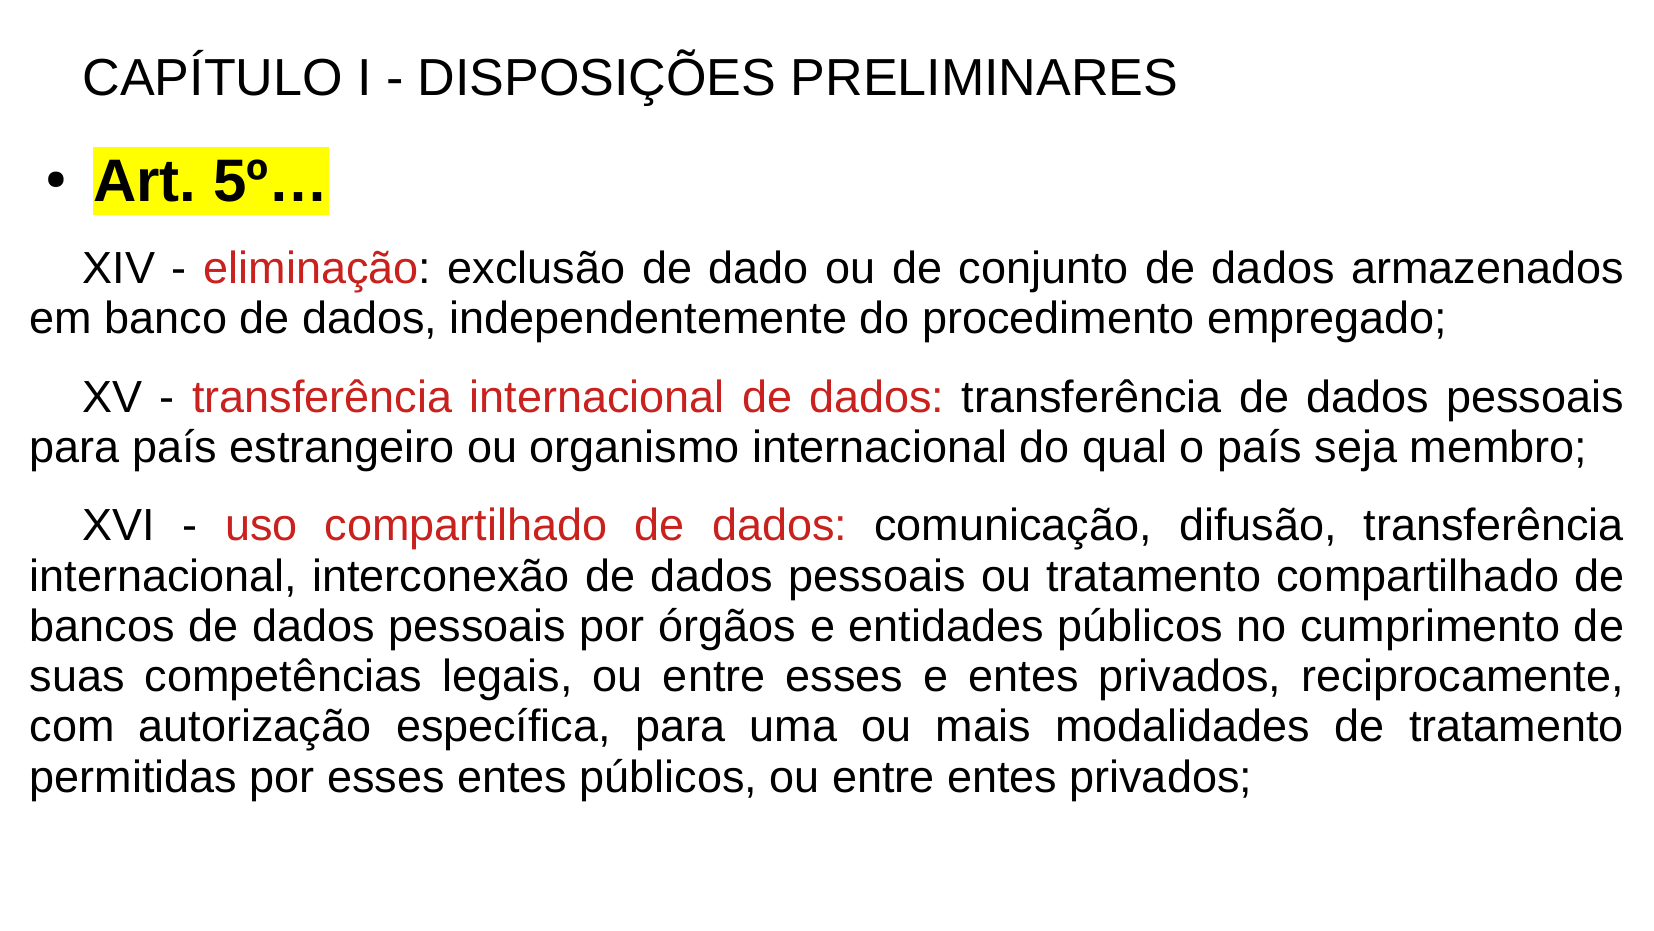

# CAPÍTULO I - DISPOSIÇÕES PRELIMINARES
Art. 5º…
XIV - eliminação: exclusão de dado ou de conjunto de dados armazenados em banco de dados, independentemente do procedimento empregado;
XV - transferência internacional de dados: transferência de dados pessoais para país estrangeiro ou organismo internacional do qual o país seja membro;
XVI - uso compartilhado de dados: comunicação, difusão, transferência internacional, interconexão de dados pessoais ou tratamento compartilhado de bancos de dados pessoais por órgãos e entidades públicos no cumprimento de suas competências legais, ou entre esses e entes privados, reciprocamente, com autorização específica, para uma ou mais modalidades de tratamento permitidas por esses entes públicos, ou entre entes privados;